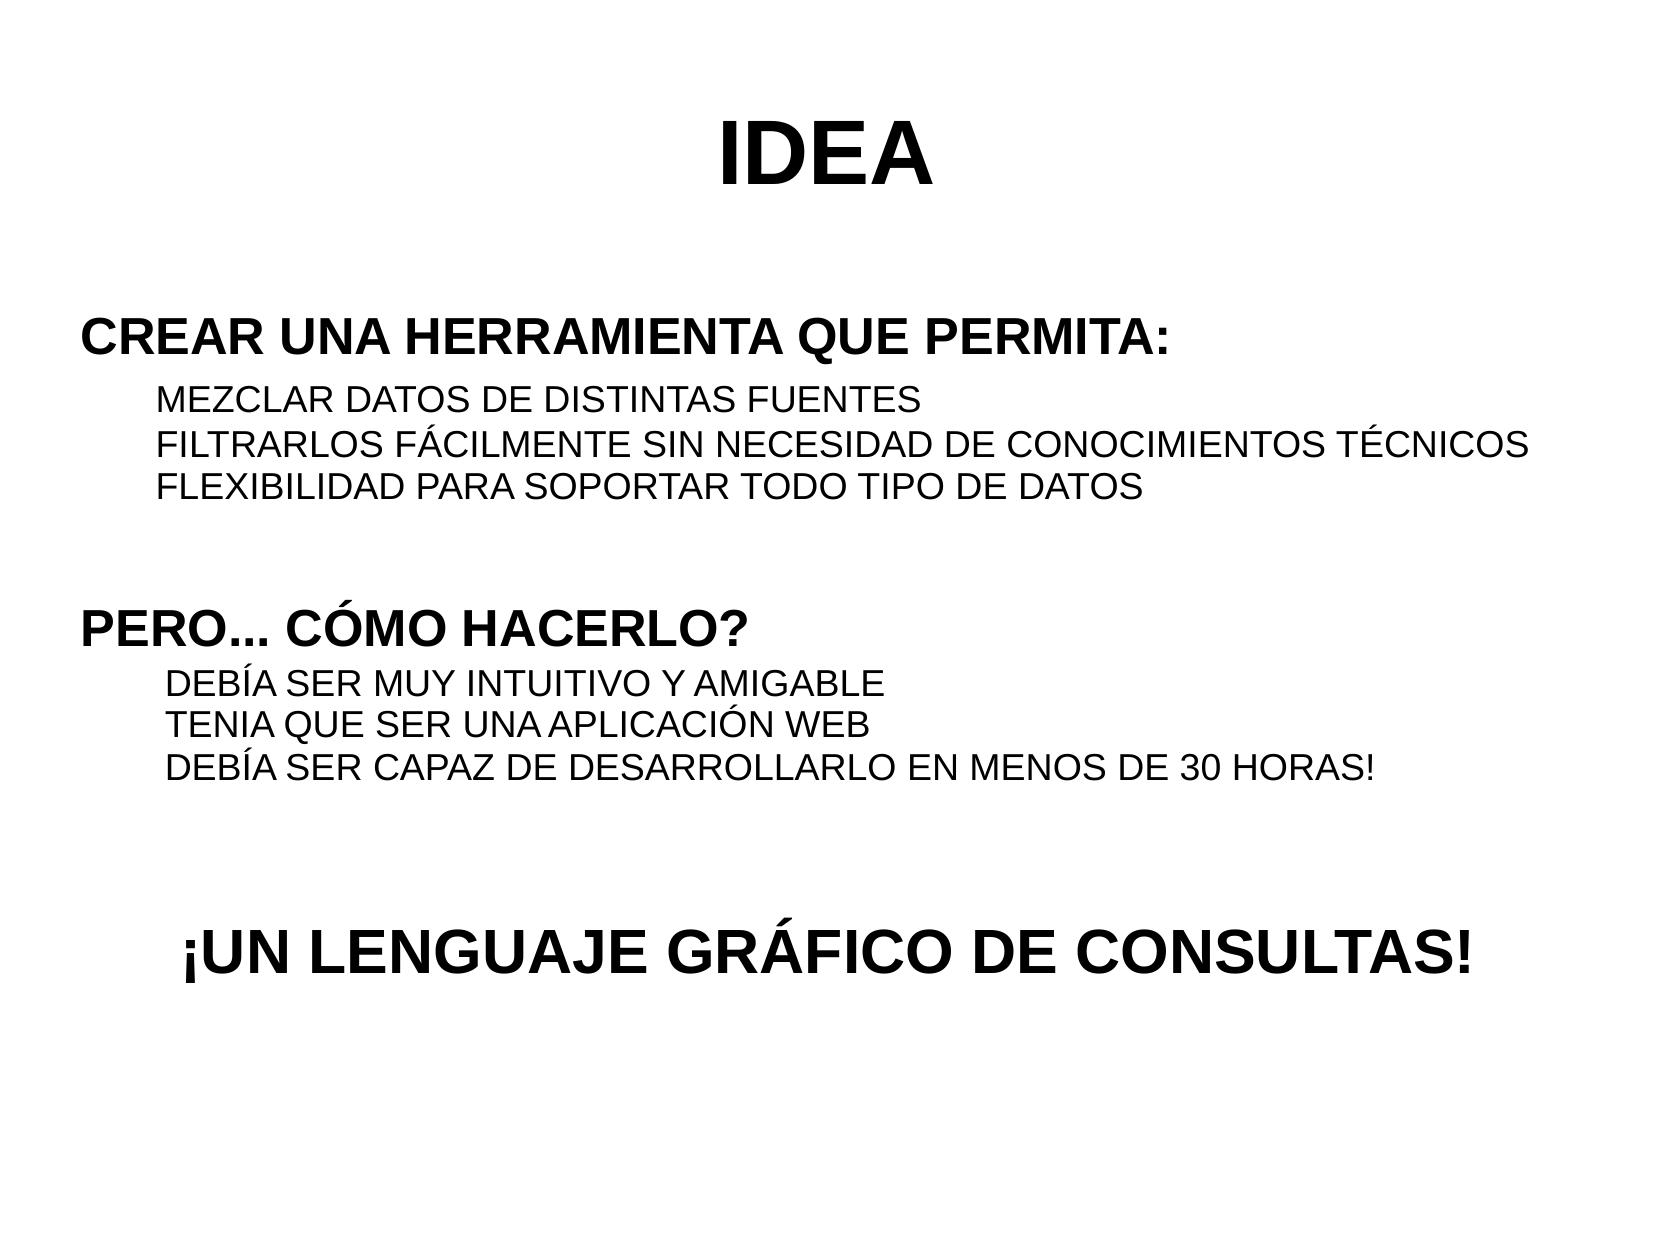

# IDEA
CREAR UNA HERRAMIENTA QUE PERMITA:
	MEZCLAR DATOS DE DISTINTAS FUENTES
	FILTRARLOS FÁCILMENTE SIN NECESIDAD DE CONOCIMIENTOS TÉCNICOS
	FLEXIBILIDAD PARA SOPORTAR TODO TIPO DE DATOS
PERO... CÓMO HACERLO?
DEBÍA SER MUY INTUITIVO Y AMIGABLE
TENIA QUE SER UNA APLICACIÓN WEB
DEBÍA SER CAPAZ DE DESARROLLARLO EN MENOS DE 30 HORAS!
¡UN LENGUAJE GRÁFICO DE CONSULTAS!